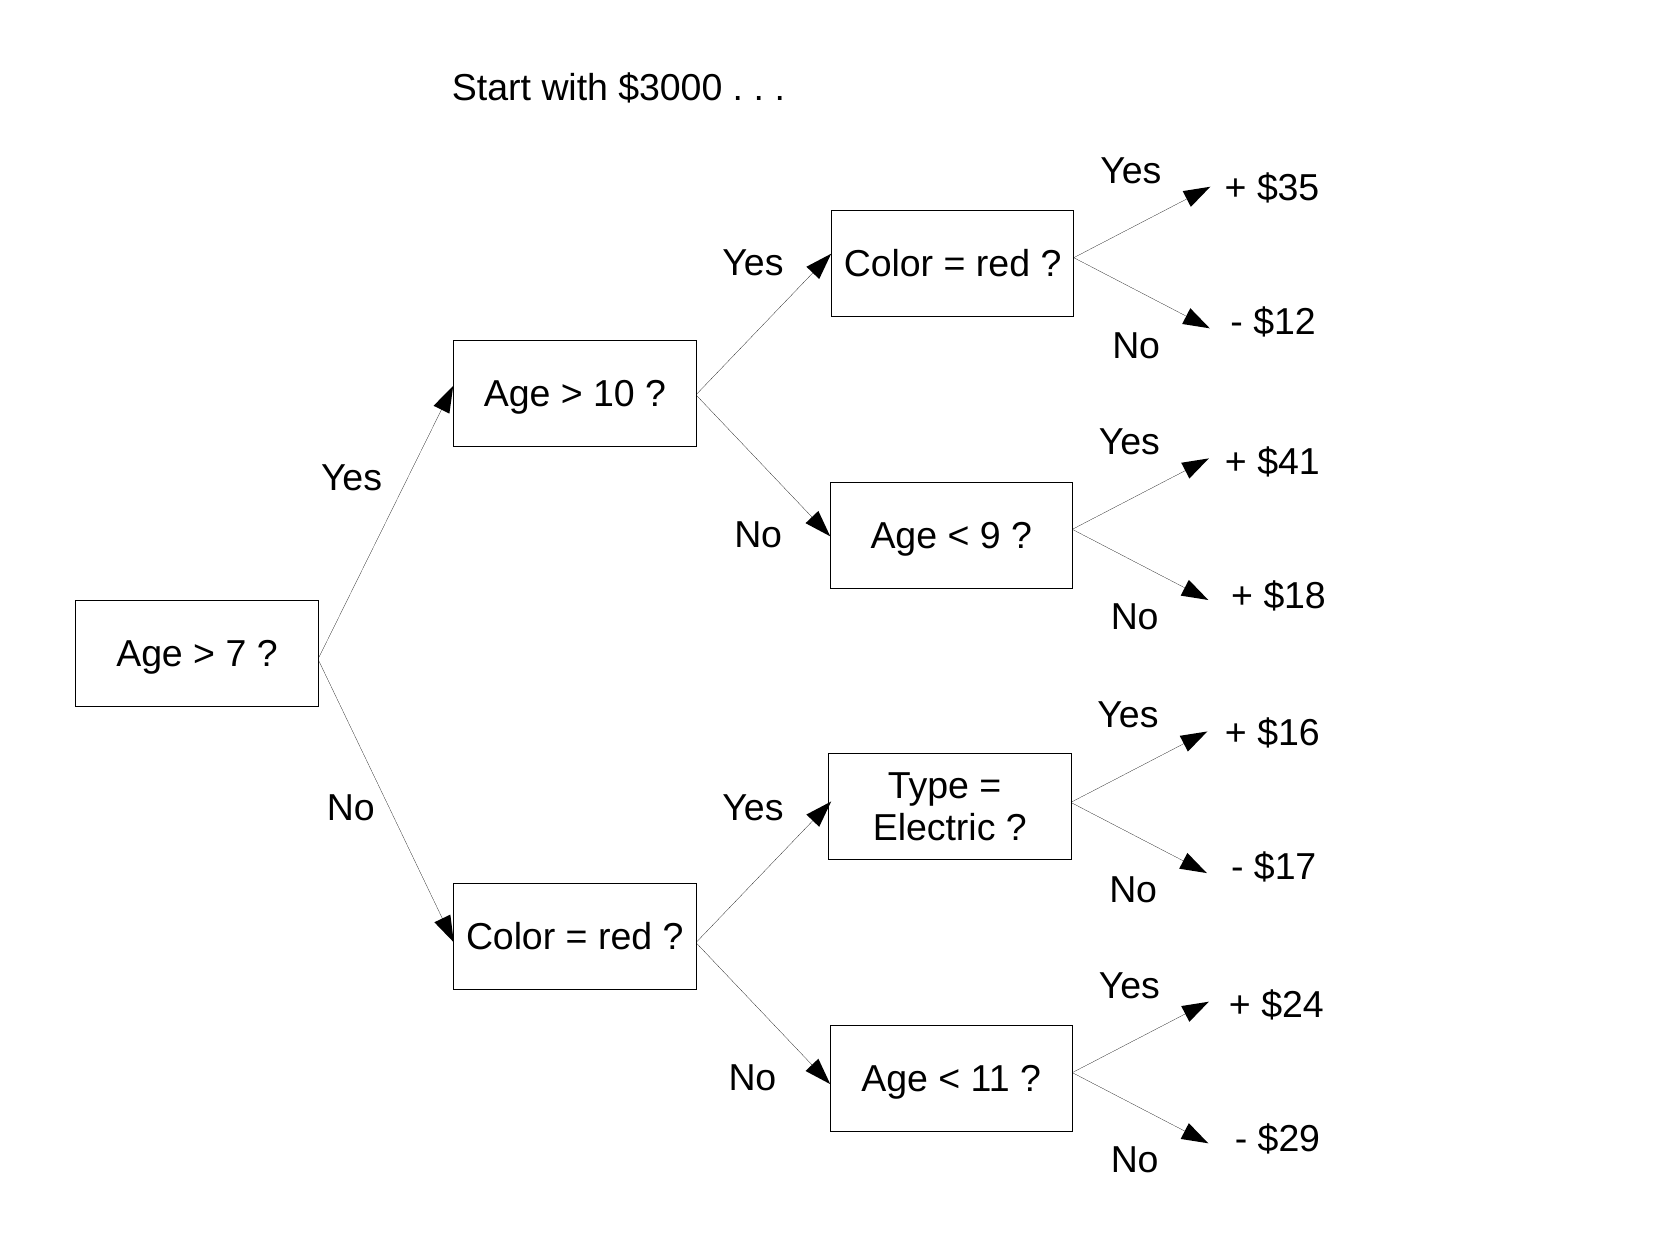

Start with $3000 . . .
Yes
+ $35
Color = red ?
Yes
- $12
No
Age > 10 ?
Yes
+ $41
Yes
Age < 9 ?
No
+ $18
No
Age > 7 ?
Yes
+ $16
Type =
Electric ?
No
Yes
- $17
No
Color = red ?
Yes
+ $24
Age < 11 ?
No
- $29
No